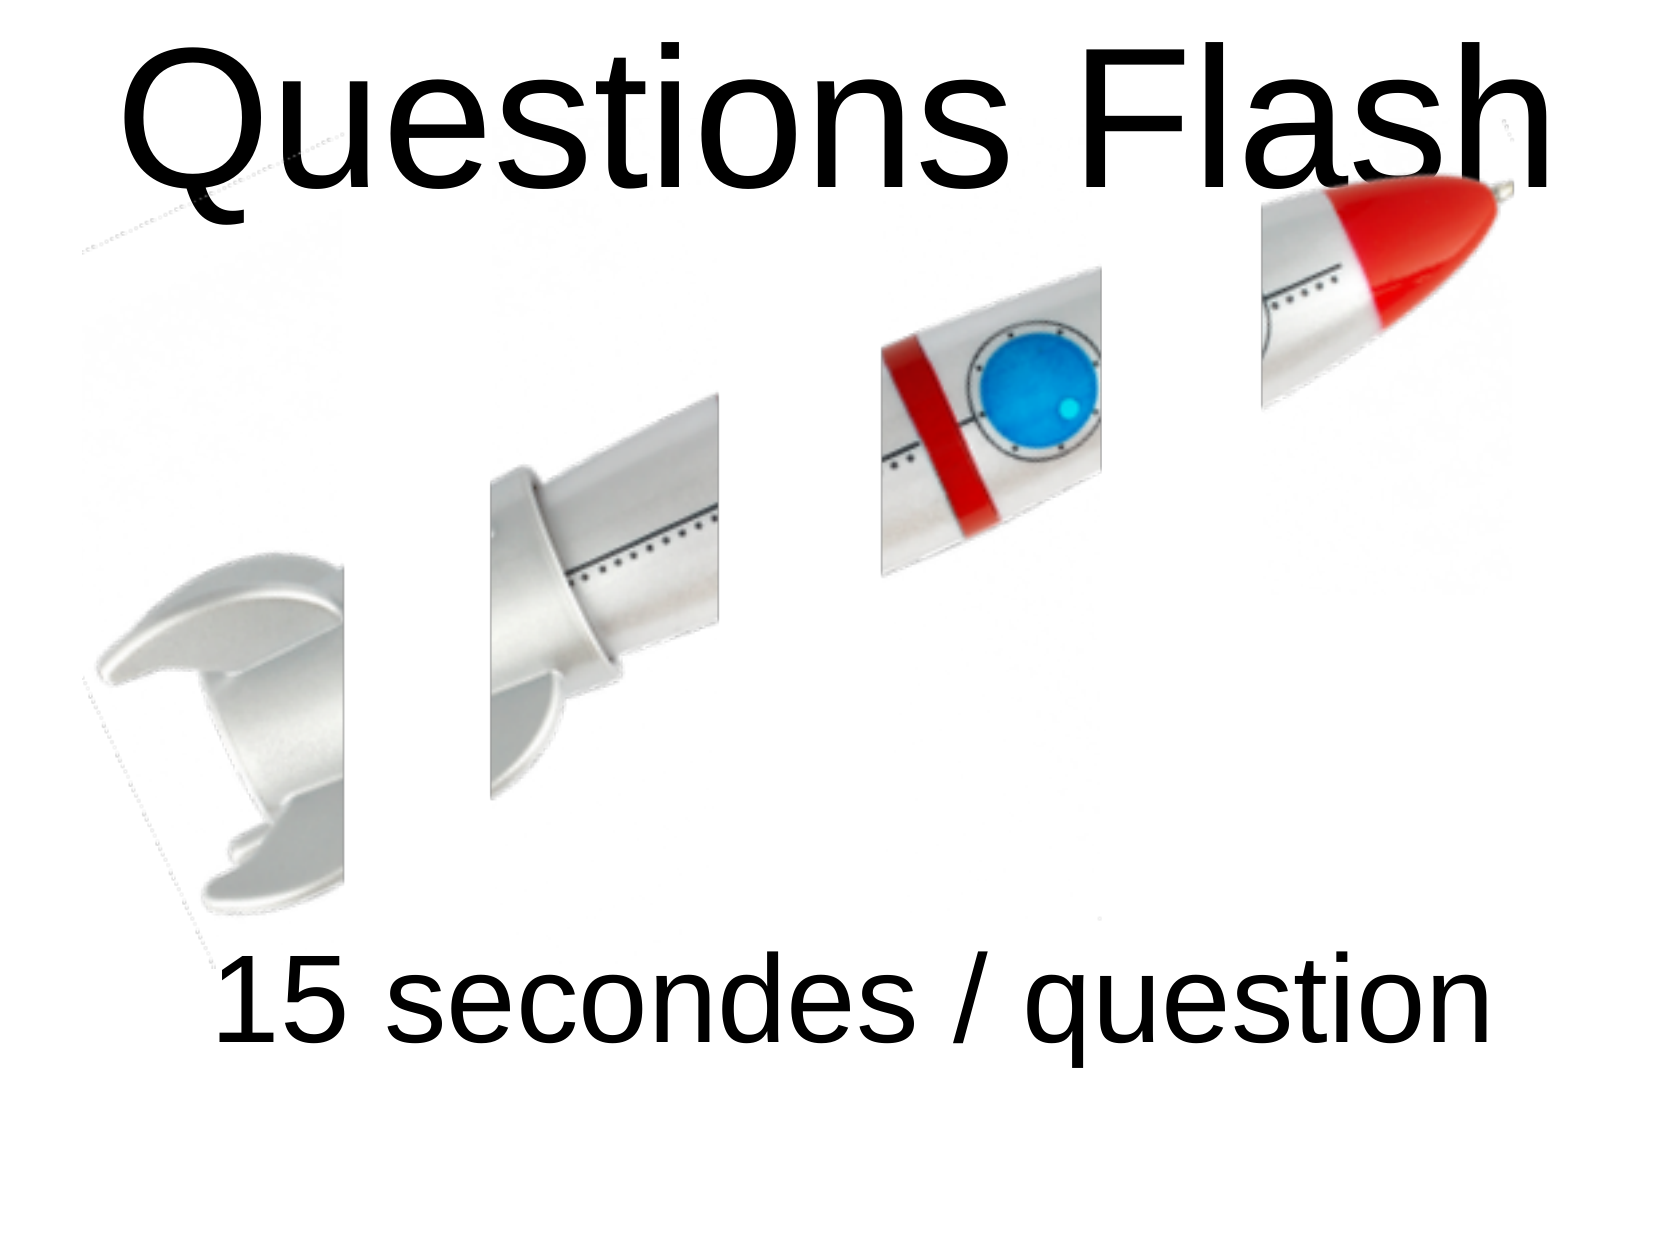

# Questions Flash
15 secondes / question